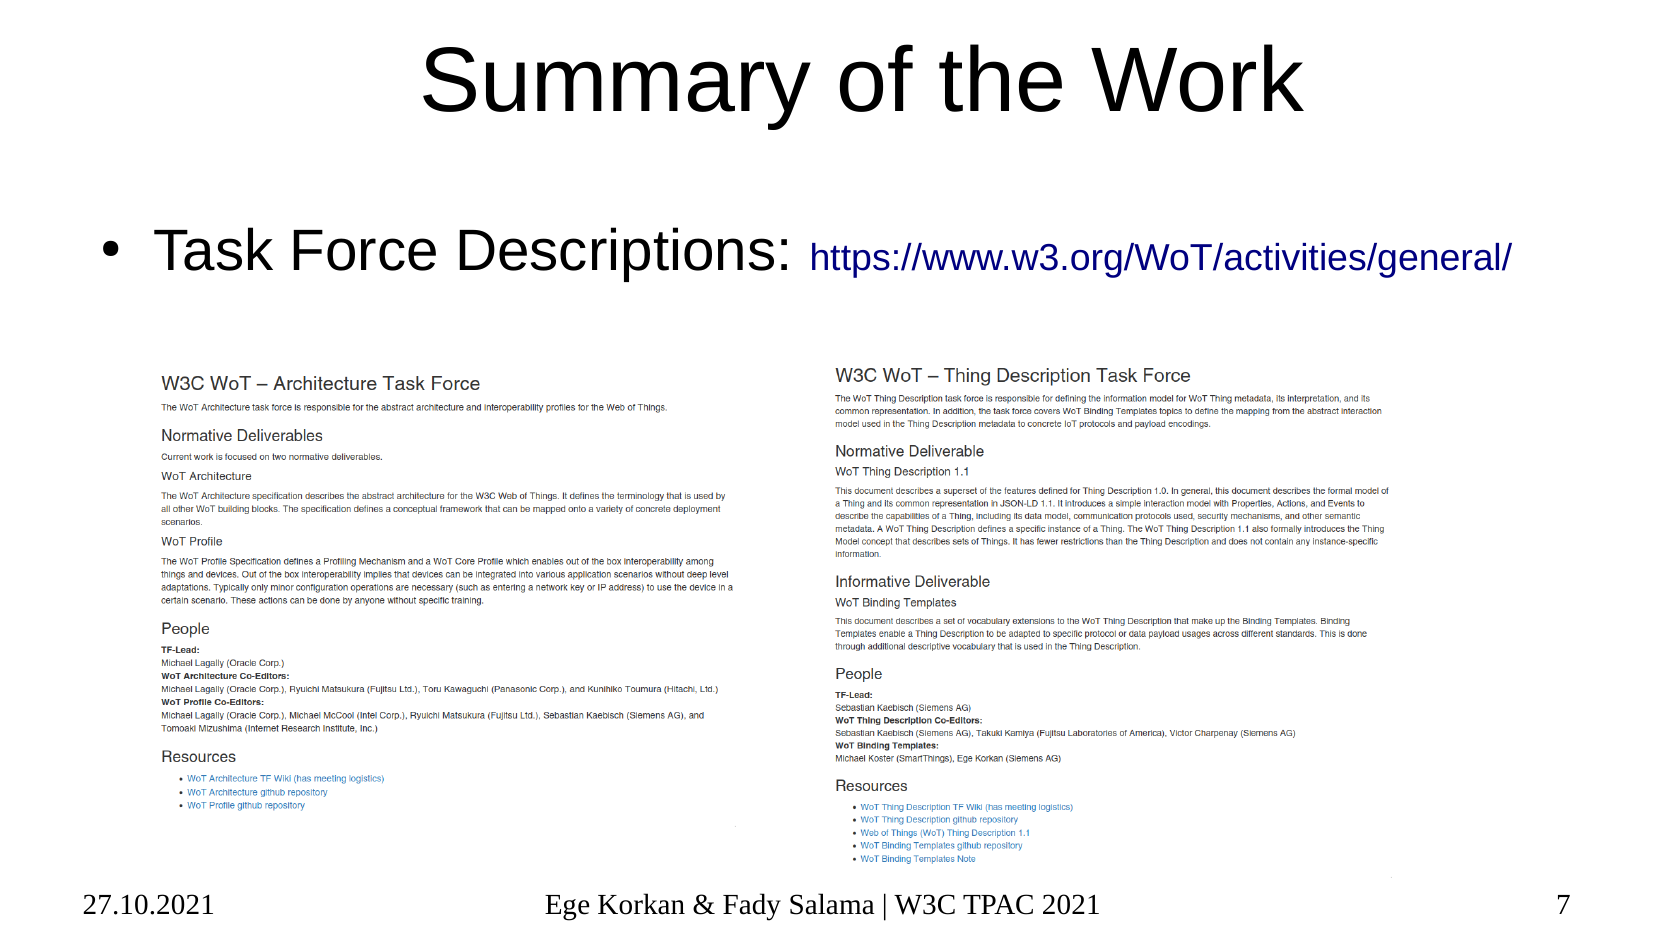

# Summary of the Work
Task Force Descriptions: https://www.w3.org/WoT/activities/general/
27.10.2021
Ege Korkan & Fady Salama | W3C TPAC 2021
7